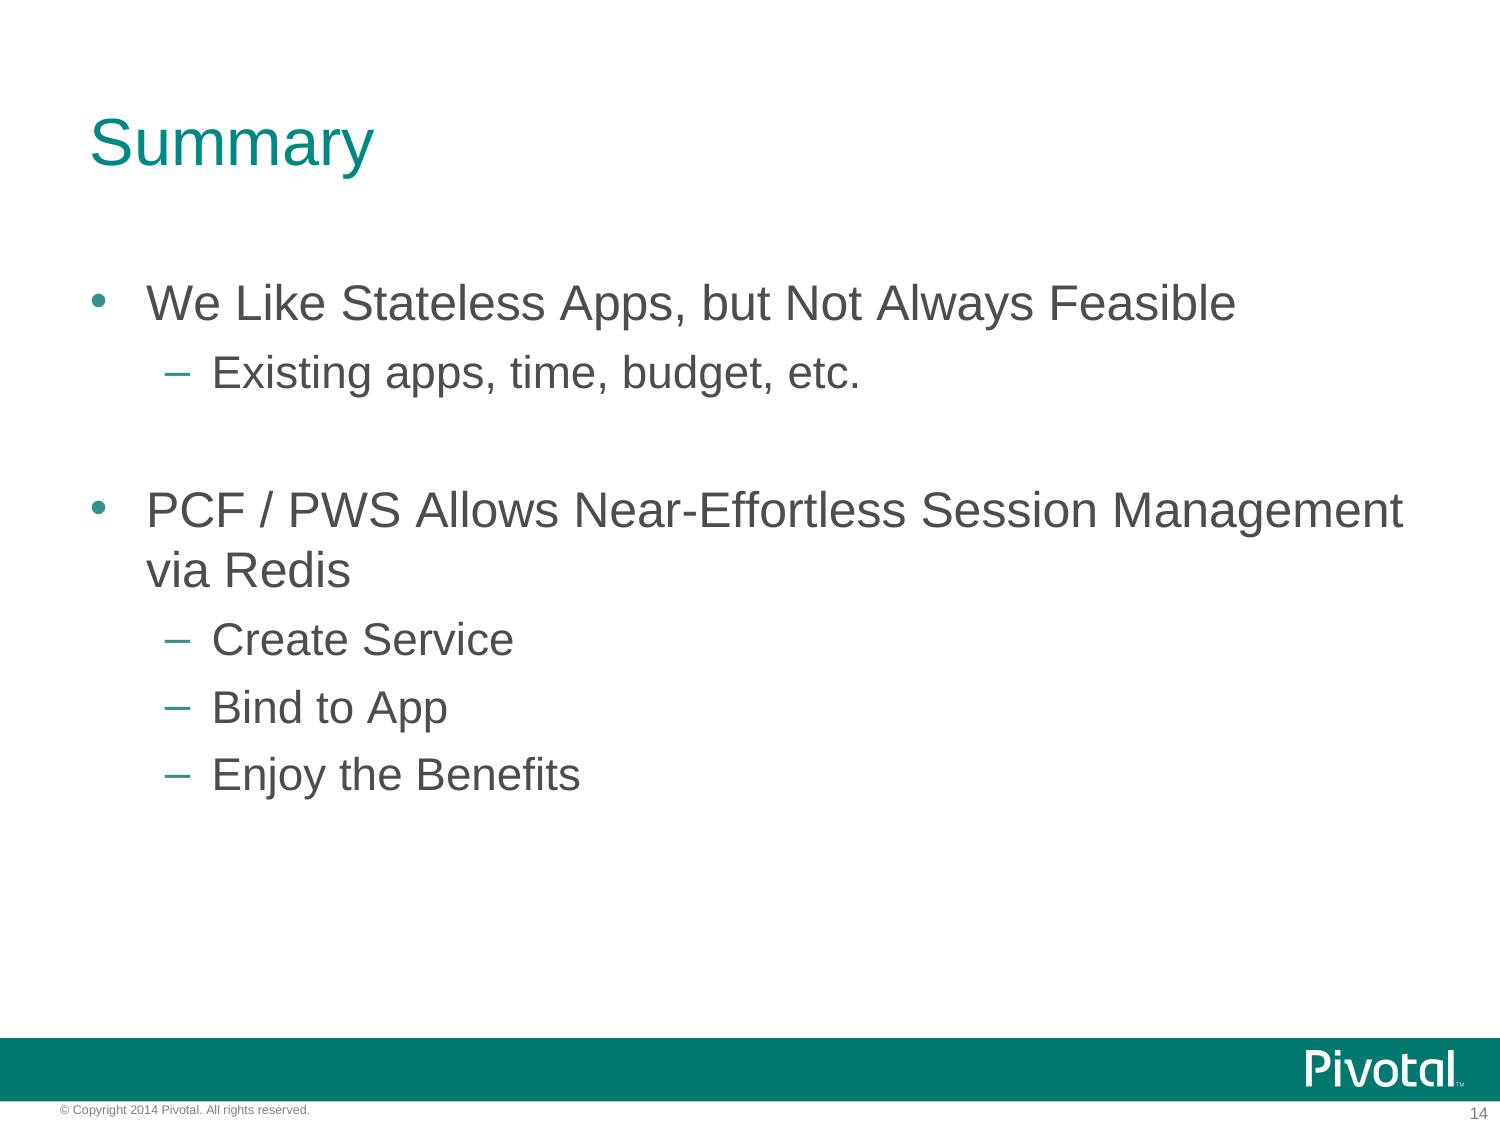

# Summary
We Like Stateless Apps, but Not Always Feasible
Existing apps, time, budget, etc.
PCF / PWS Allows Near-Effortless Session Management via Redis
Create Service
Bind to App
Enjoy the Benefits